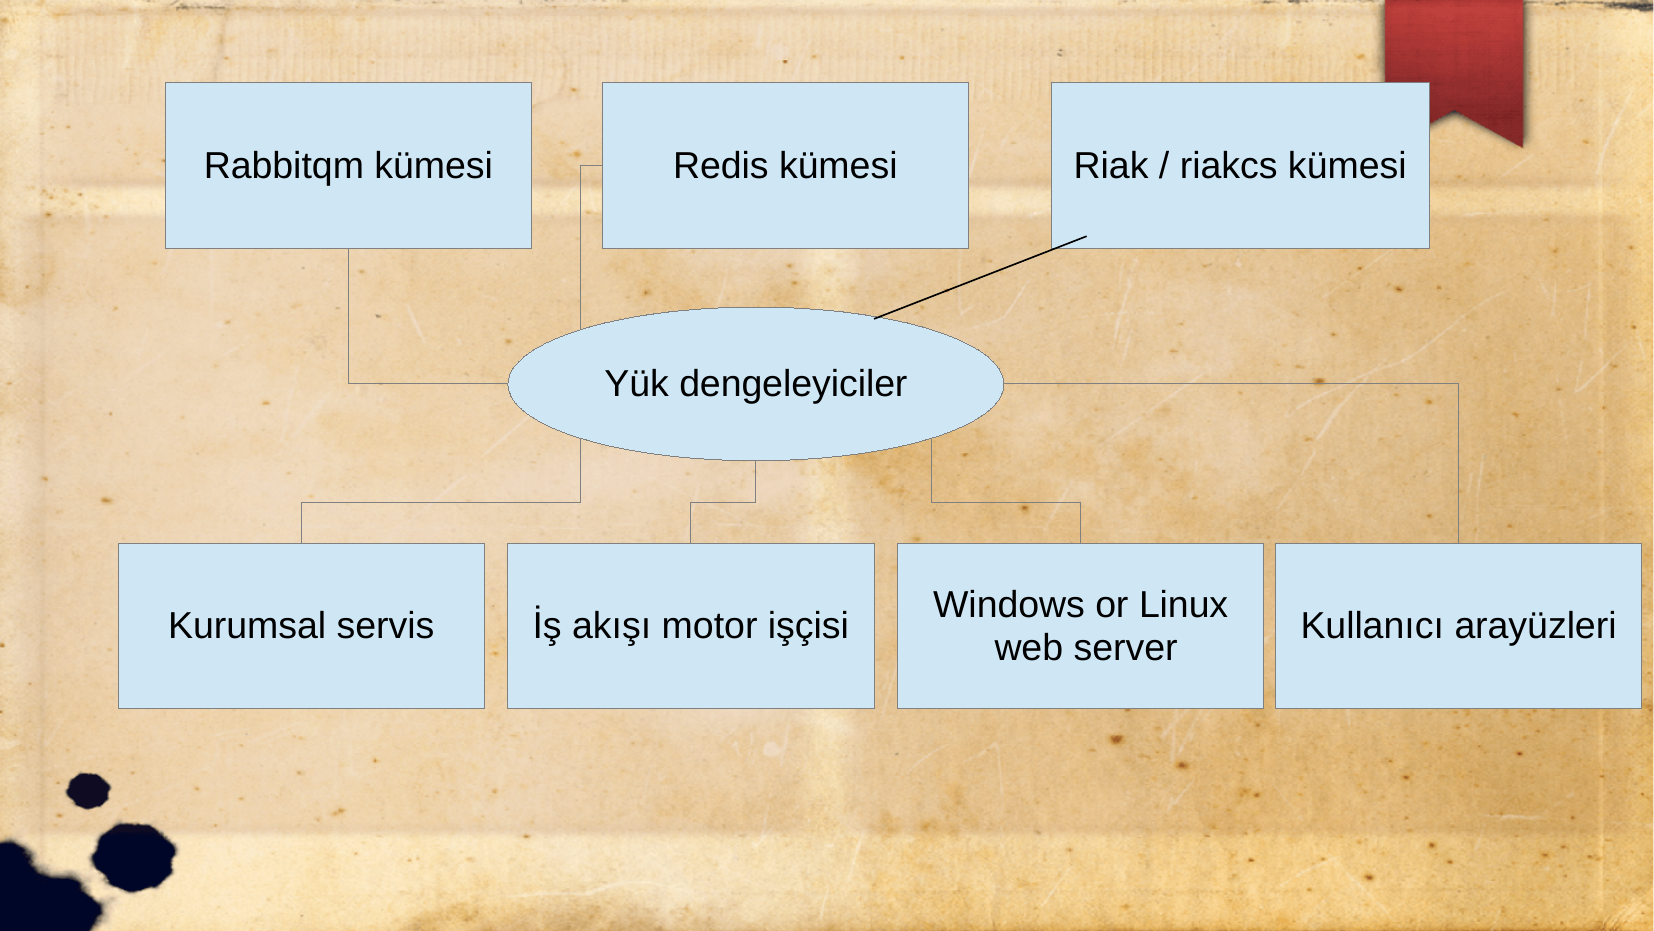

Rabbitqm kümesi
Redis kümesi
Riak / riakcs kümesi
Yük dengeleyiciler
Kurumsal servis
İş akışı motor işçisi
Windows or Linux
 web server
Kullanıcı arayüzleri